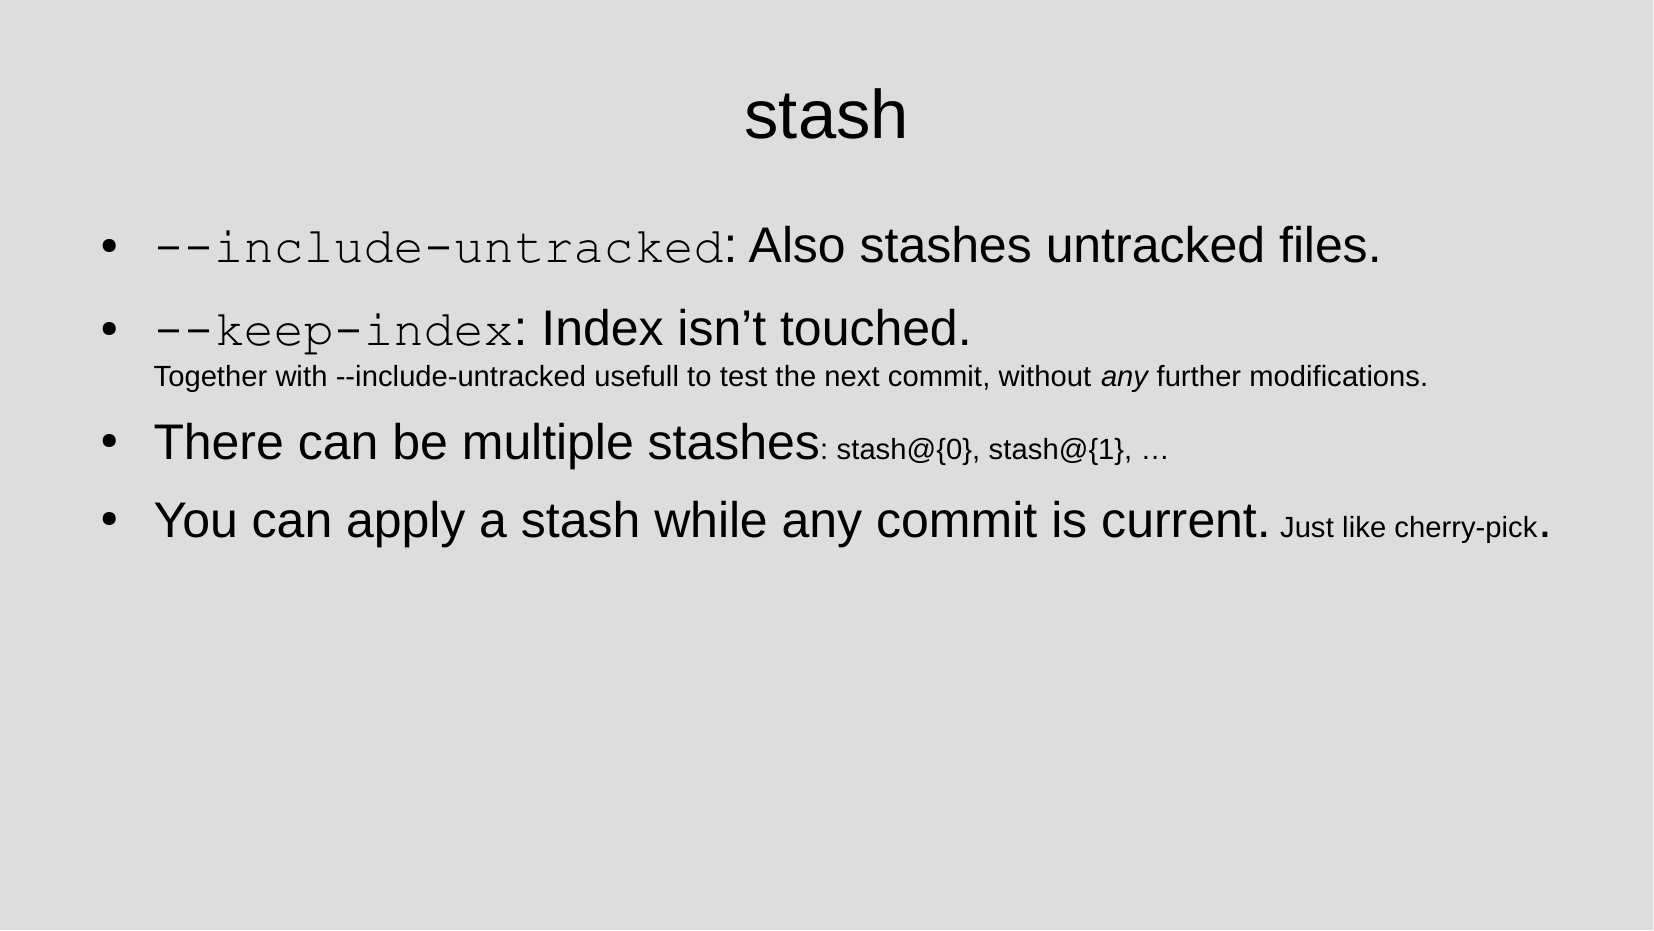

# stash
--include-untracked: Also stashes untracked files.
--keep-index: Index isn’t touched.
Together with --include-untracked usefull to test the next commit, without any further modifications.
There can be multiple stashes: stash@{0}, stash@{1}, …
You can apply a stash while any commit is current. Just like cherry-pick.